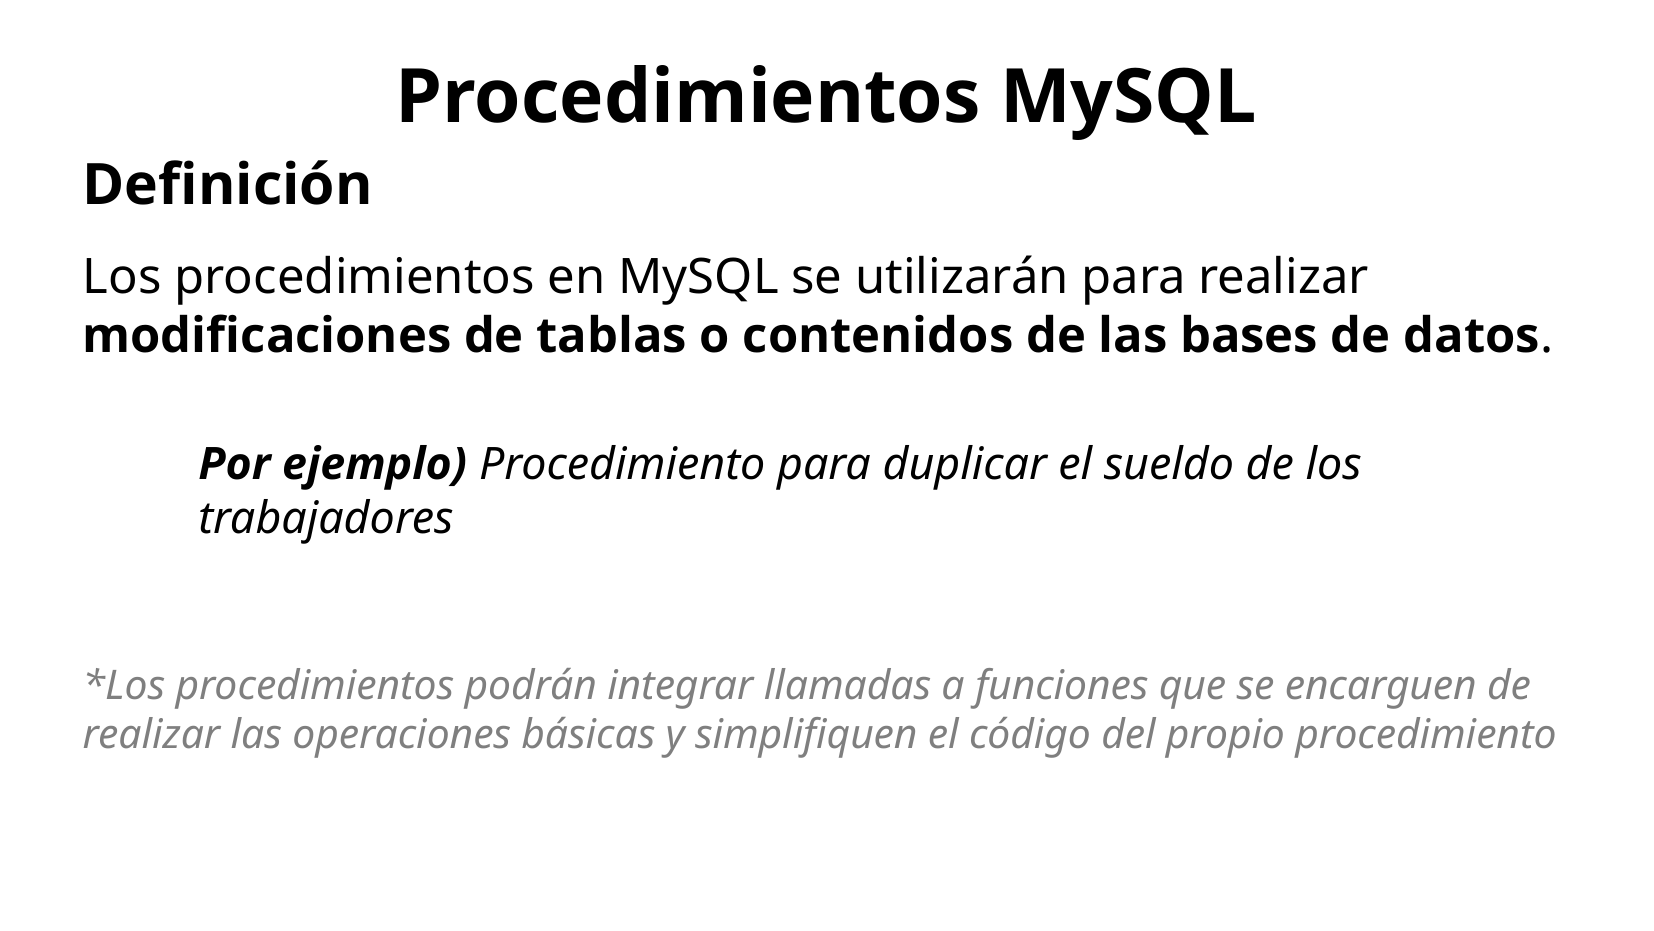

# Procedimientos MySQL
Definición
Los procedimientos en MySQL se utilizarán para realizar modificaciones de tablas o contenidos de las bases de datos.
Por ejemplo) Procedimiento para duplicar el sueldo de los trabajadores
*Los procedimientos podrán integrar llamadas a funciones que se encarguen de realizar las operaciones básicas y simplifiquen el código del propio procedimiento